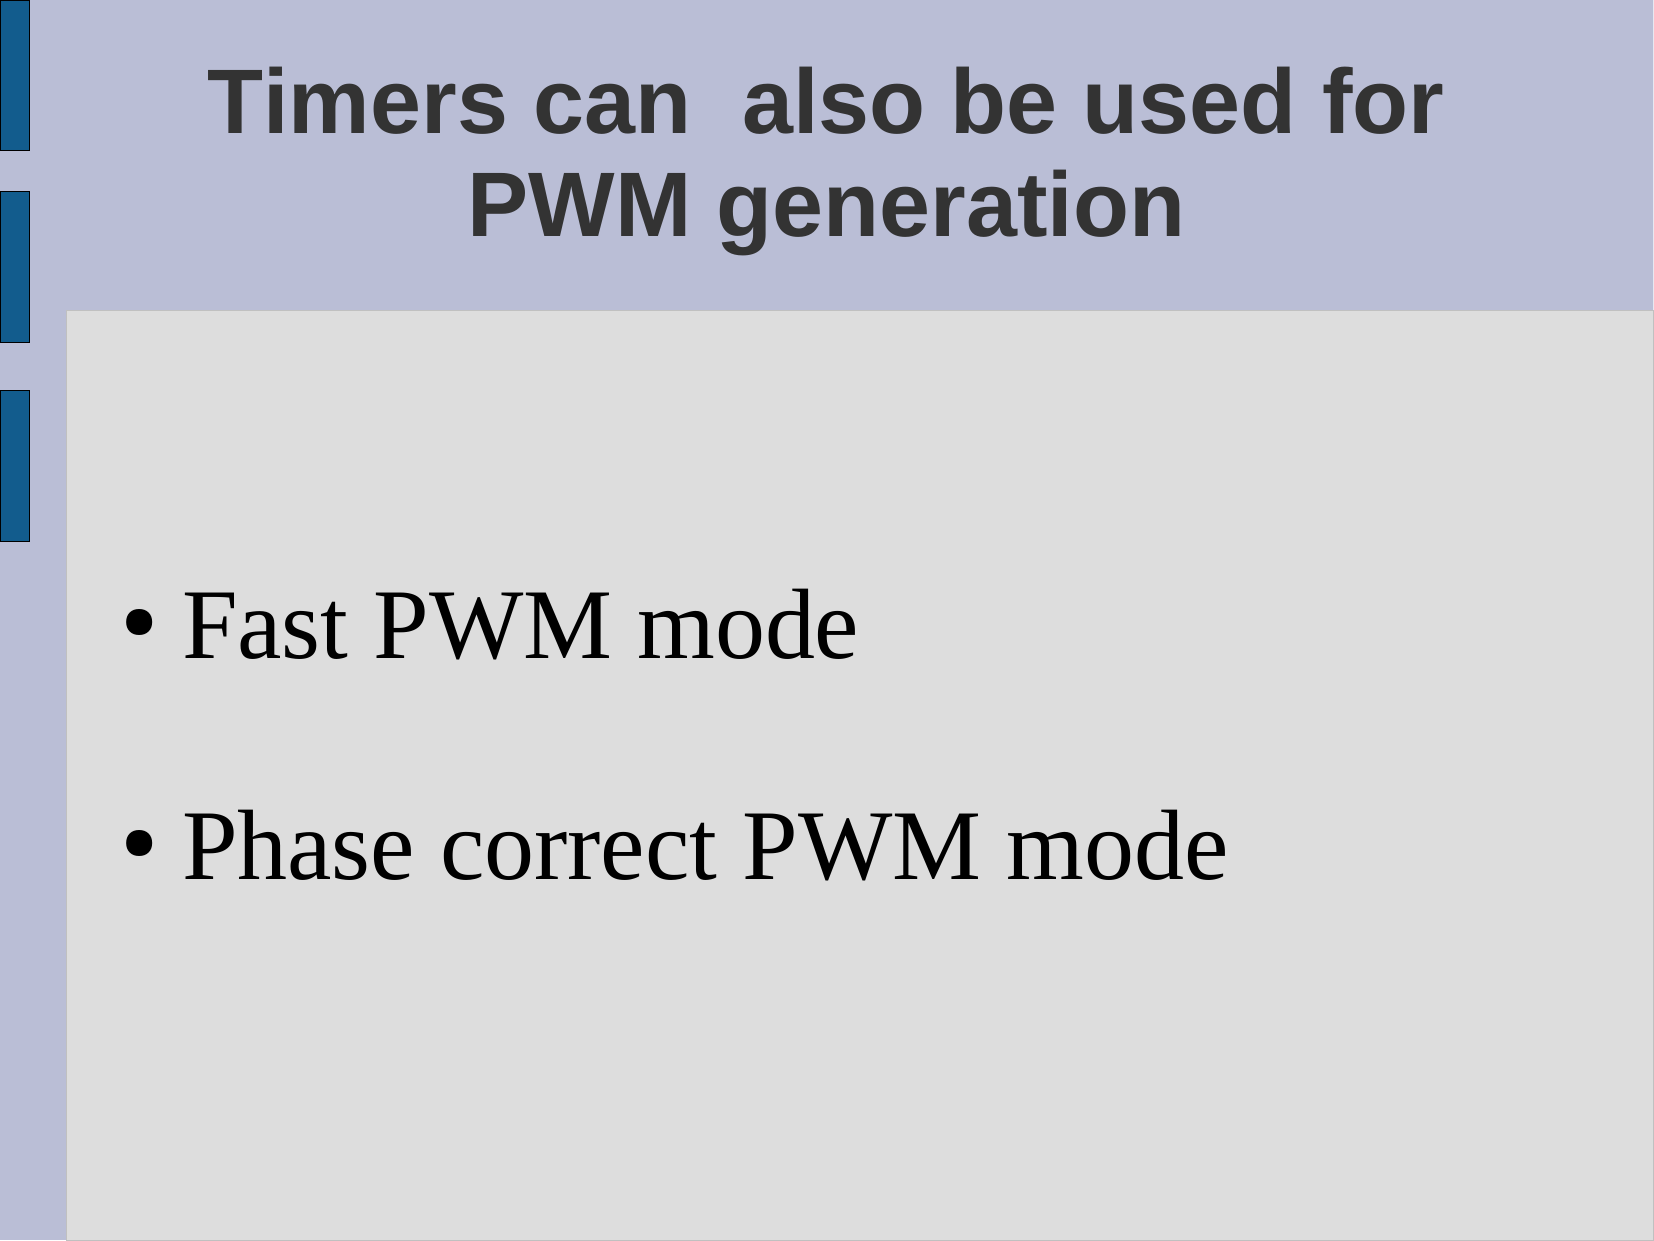

# Timers can also be used for PWM generation
 Fast PWM mode
 Phase correct PWM mode